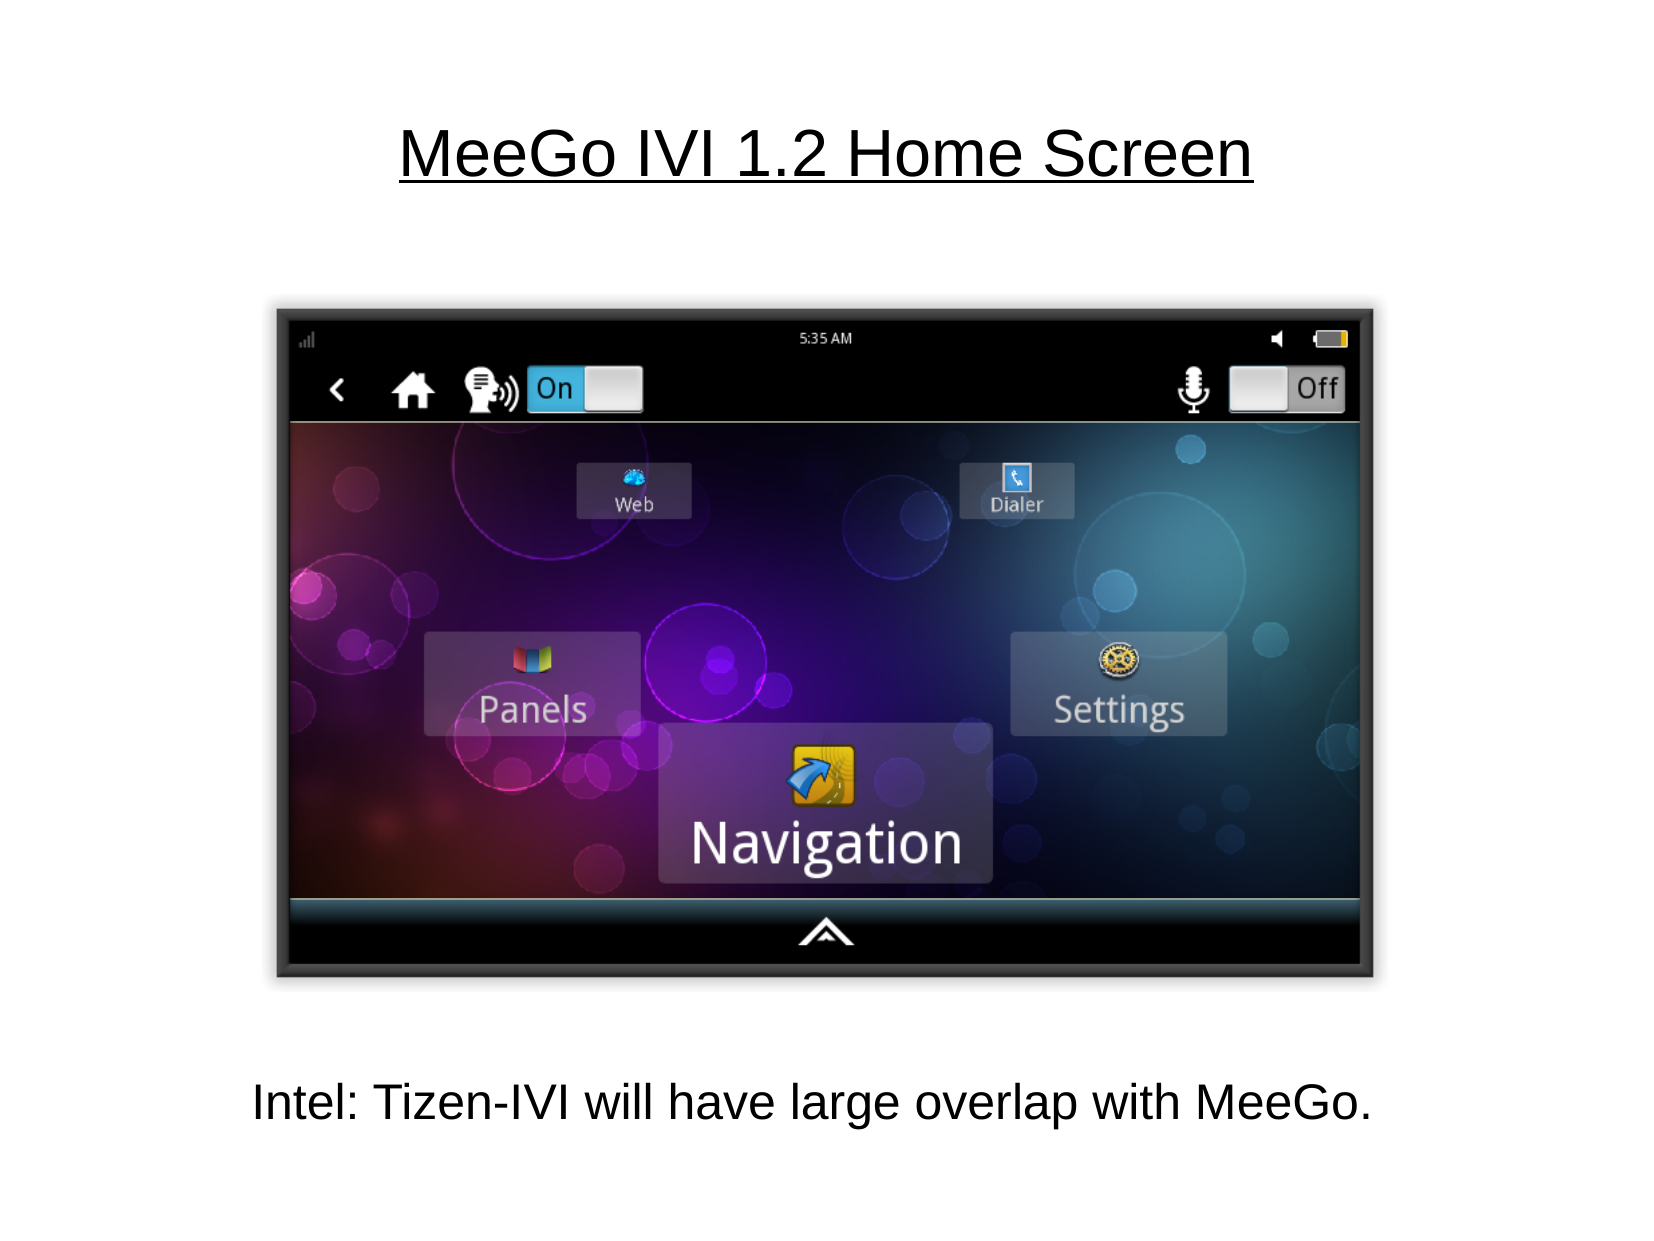

# MeeGo IVI 1.2 Home Screen
Intel: Tizen-IVI will have large overlap with MeeGo.